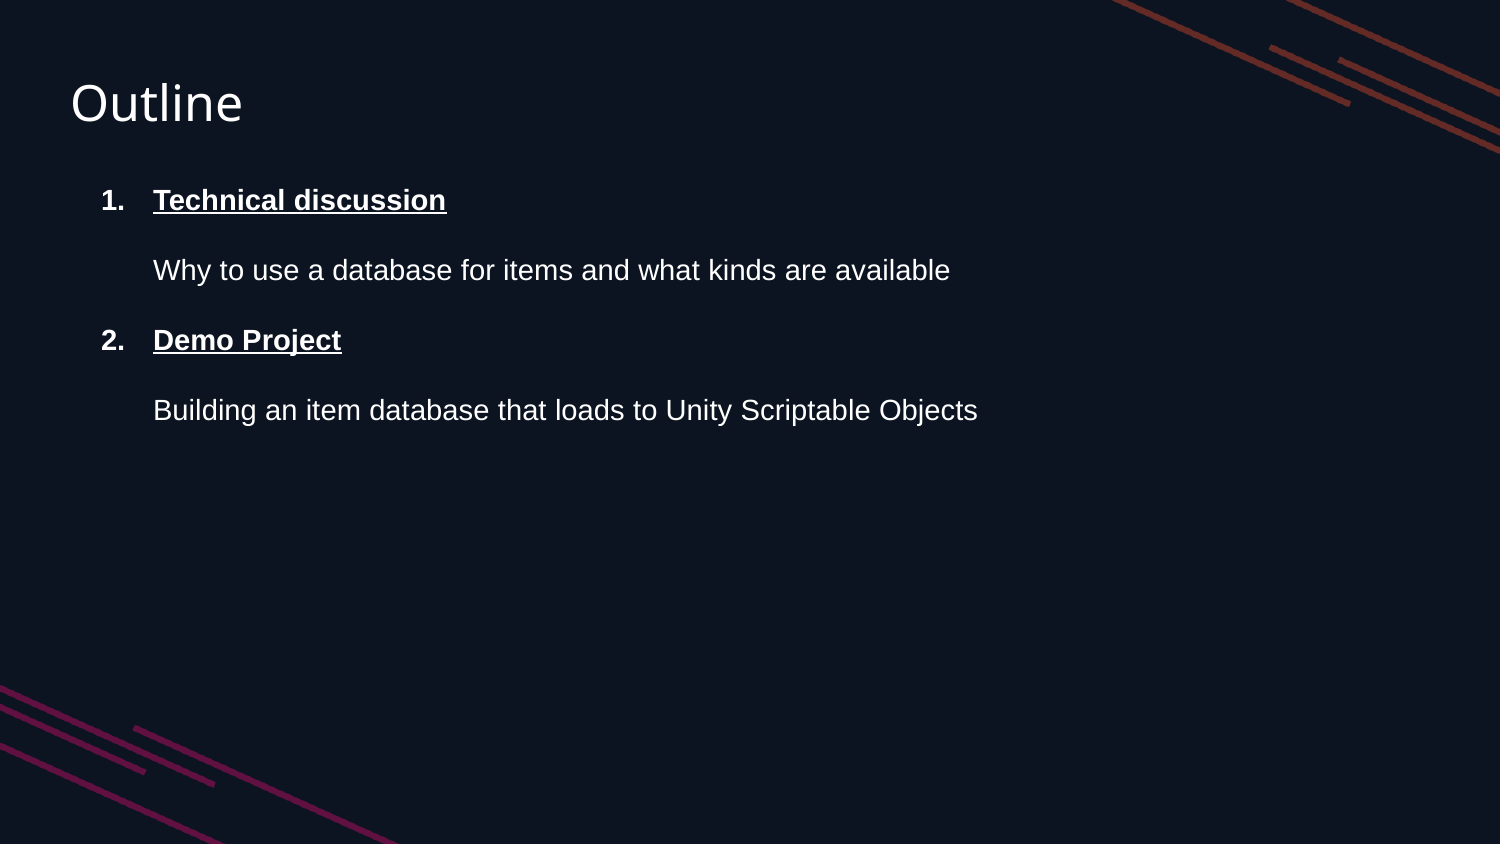

Outline
Technical discussion
Why to use a database for items and what kinds are available
Demo Project
Building an item database that loads to Unity Scriptable Objects